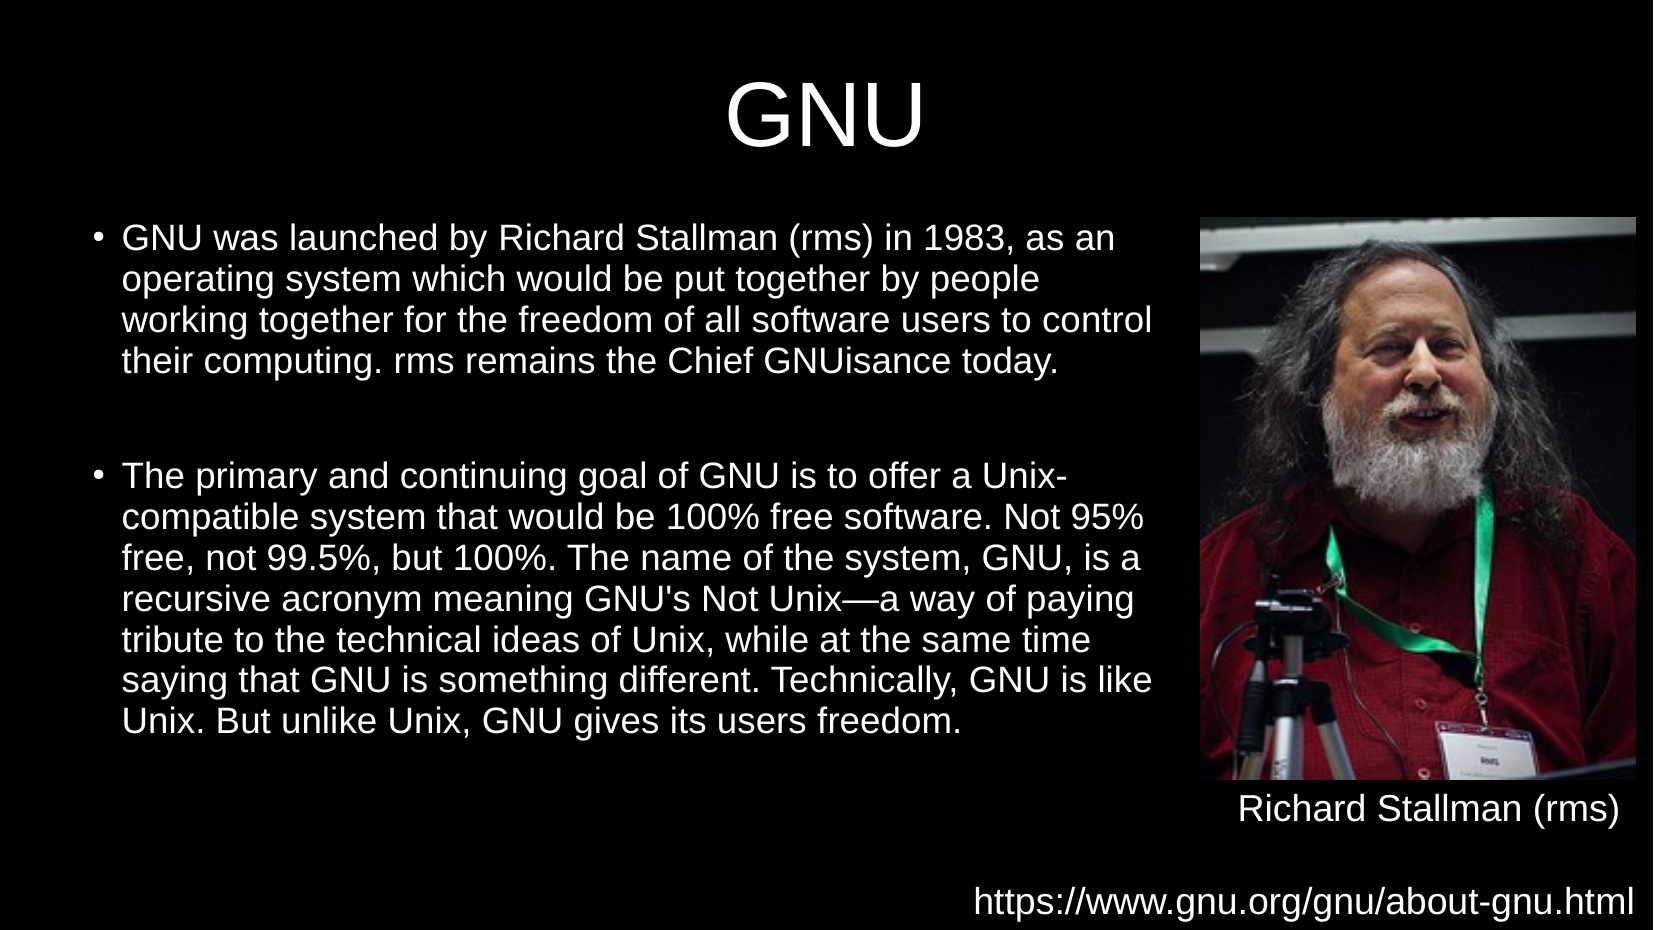

# GNU
GNU was launched by Richard Stallman (rms) in 1983, as an operating system which would be put together by people working together for the freedom of all software users to control their computing. rms remains the Chief GNUisance today.
The primary and continuing goal of GNU is to offer a Unix-compatible system that would be 100% free software. Not 95% free, not 99.5%, but 100%. The name of the system, GNU, is a recursive acronym meaning GNU's Not Unix—a way of paying tribute to the technical ideas of Unix, while at the same time saying that GNU is something different. Technically, GNU is like Unix. But unlike Unix, GNU gives its users freedom.
Richard Stallman (rms)
https://www.gnu.org/gnu/about-gnu.html